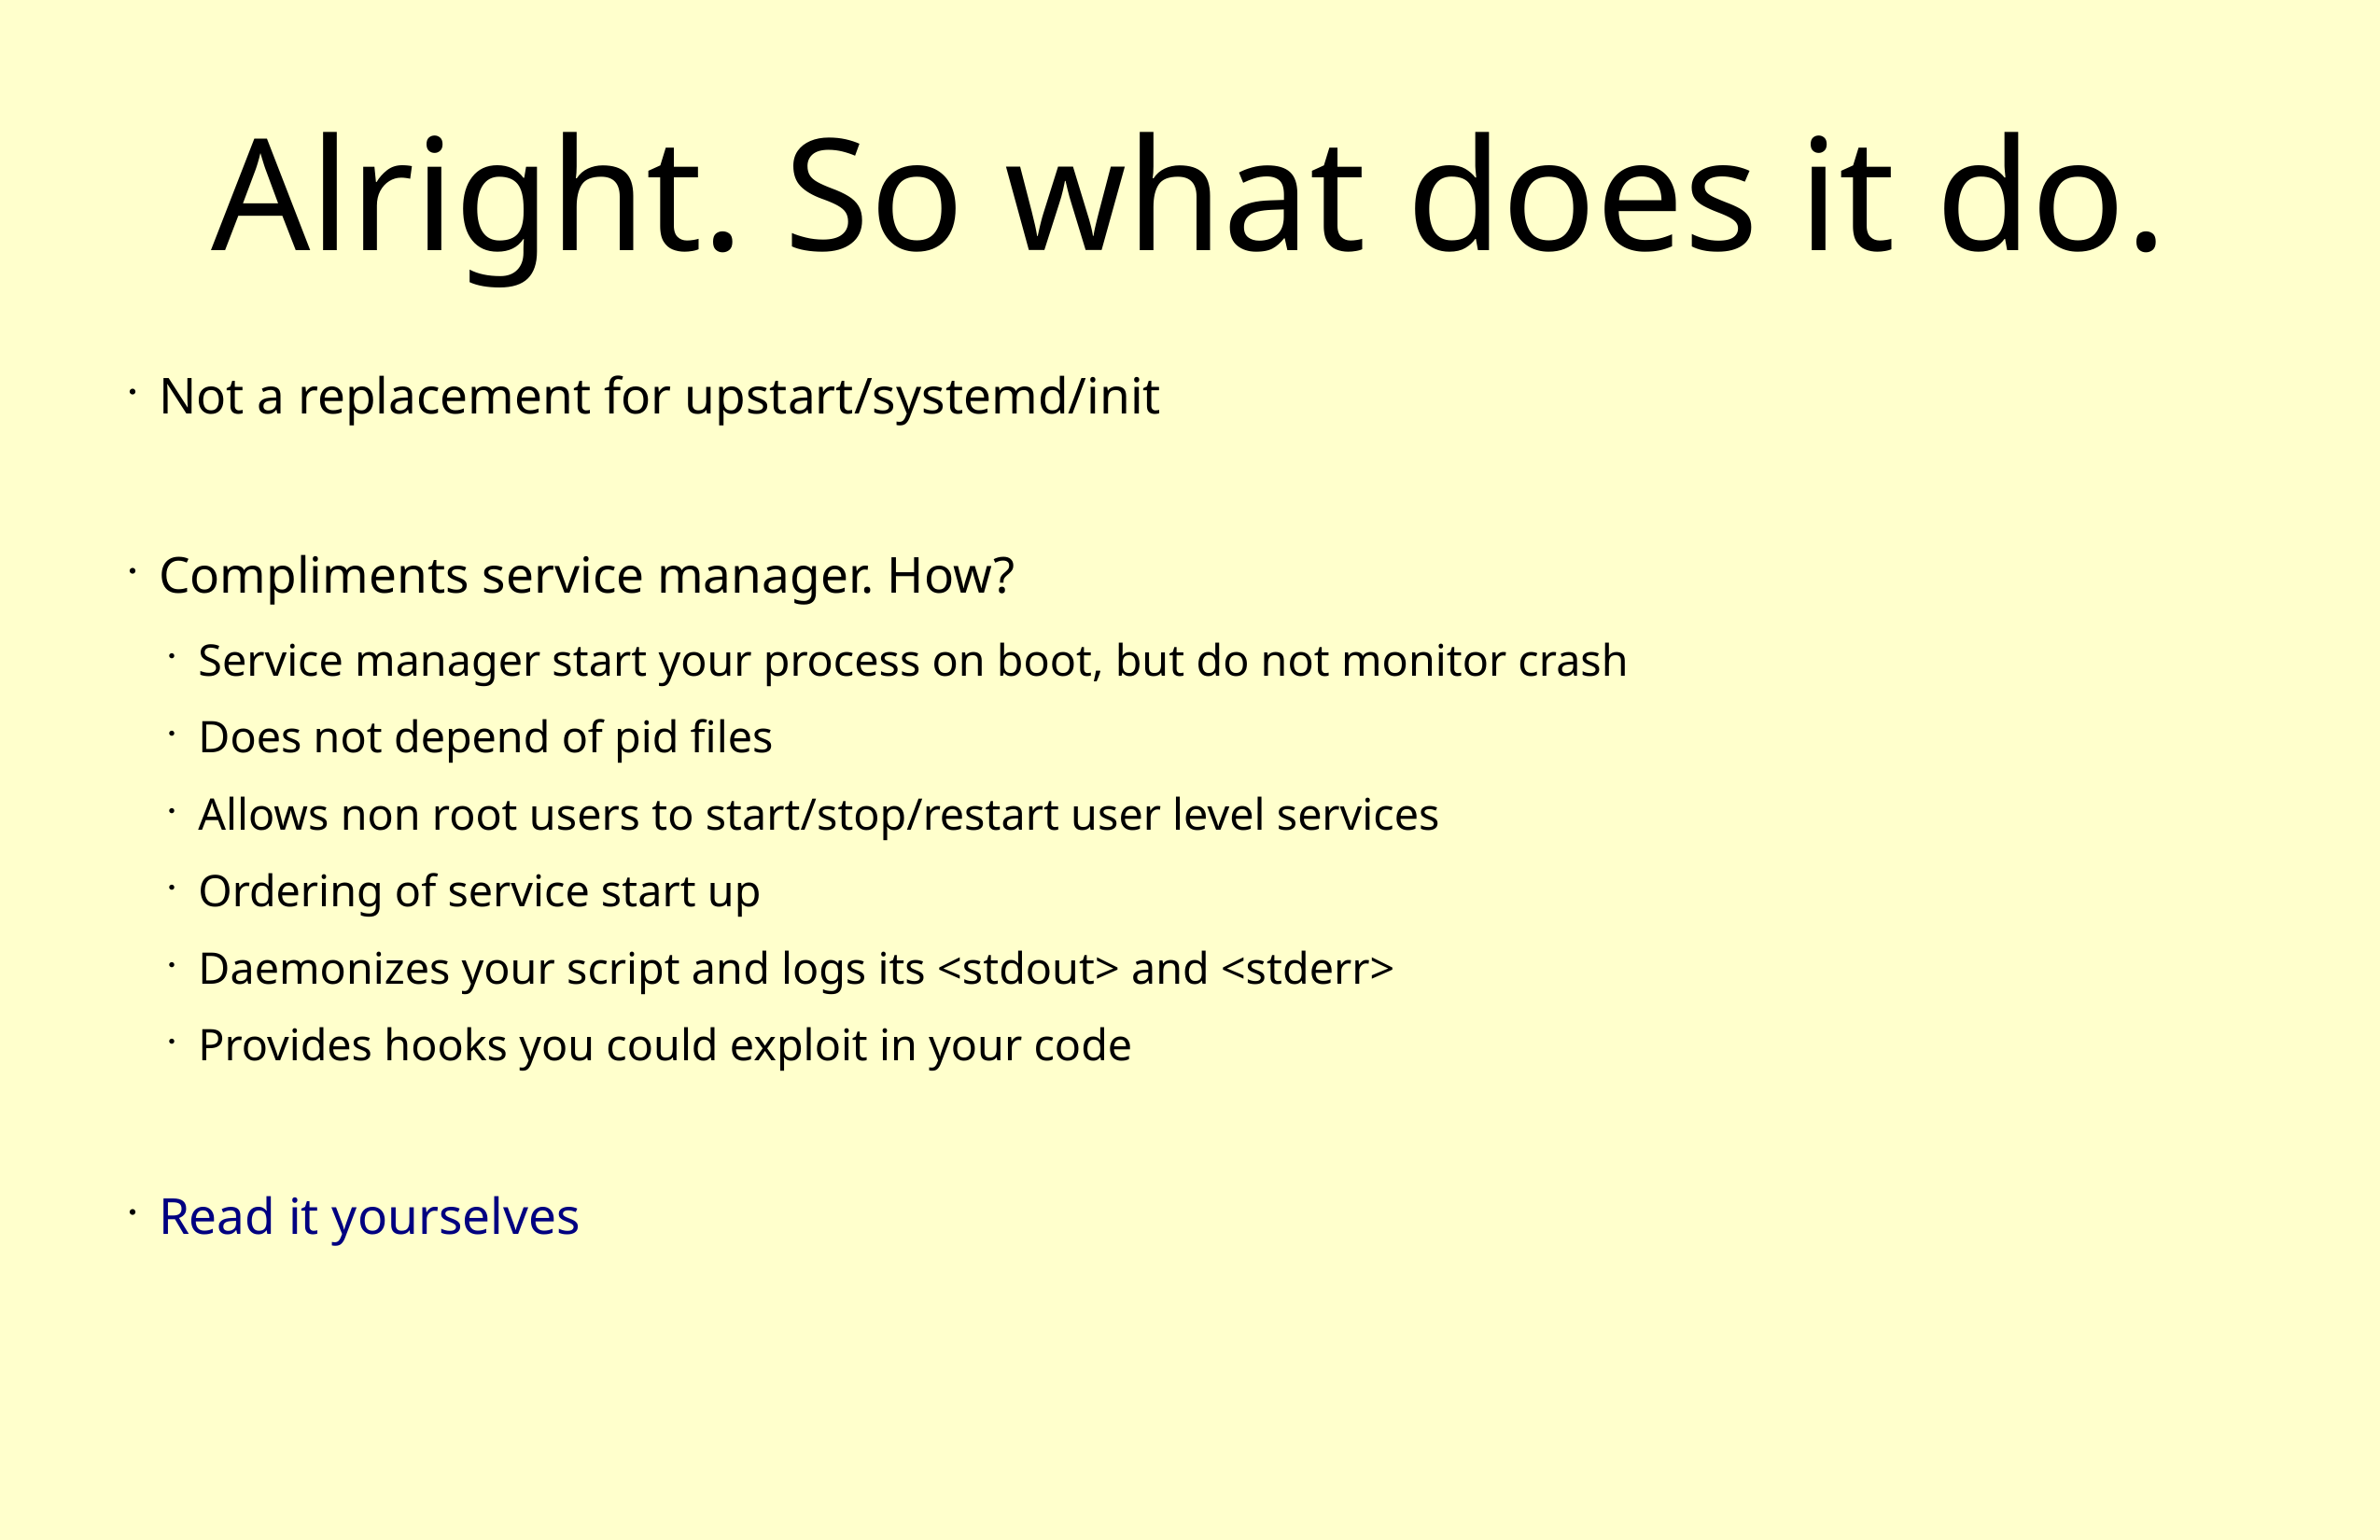

# Alright. So what does it do.
Not a replacement for upstart/systemd/init
Compliments service manager. How?
Service manager start your process on boot, but do not monitor crash
Does not depend of pid files
Allows non root users to start/stop/restart user level services
Ordering of service start up
Daemonizes your script and logs its <stdout> and <stderr>
Provides hooks you could exploit in your code
Read it yourselves